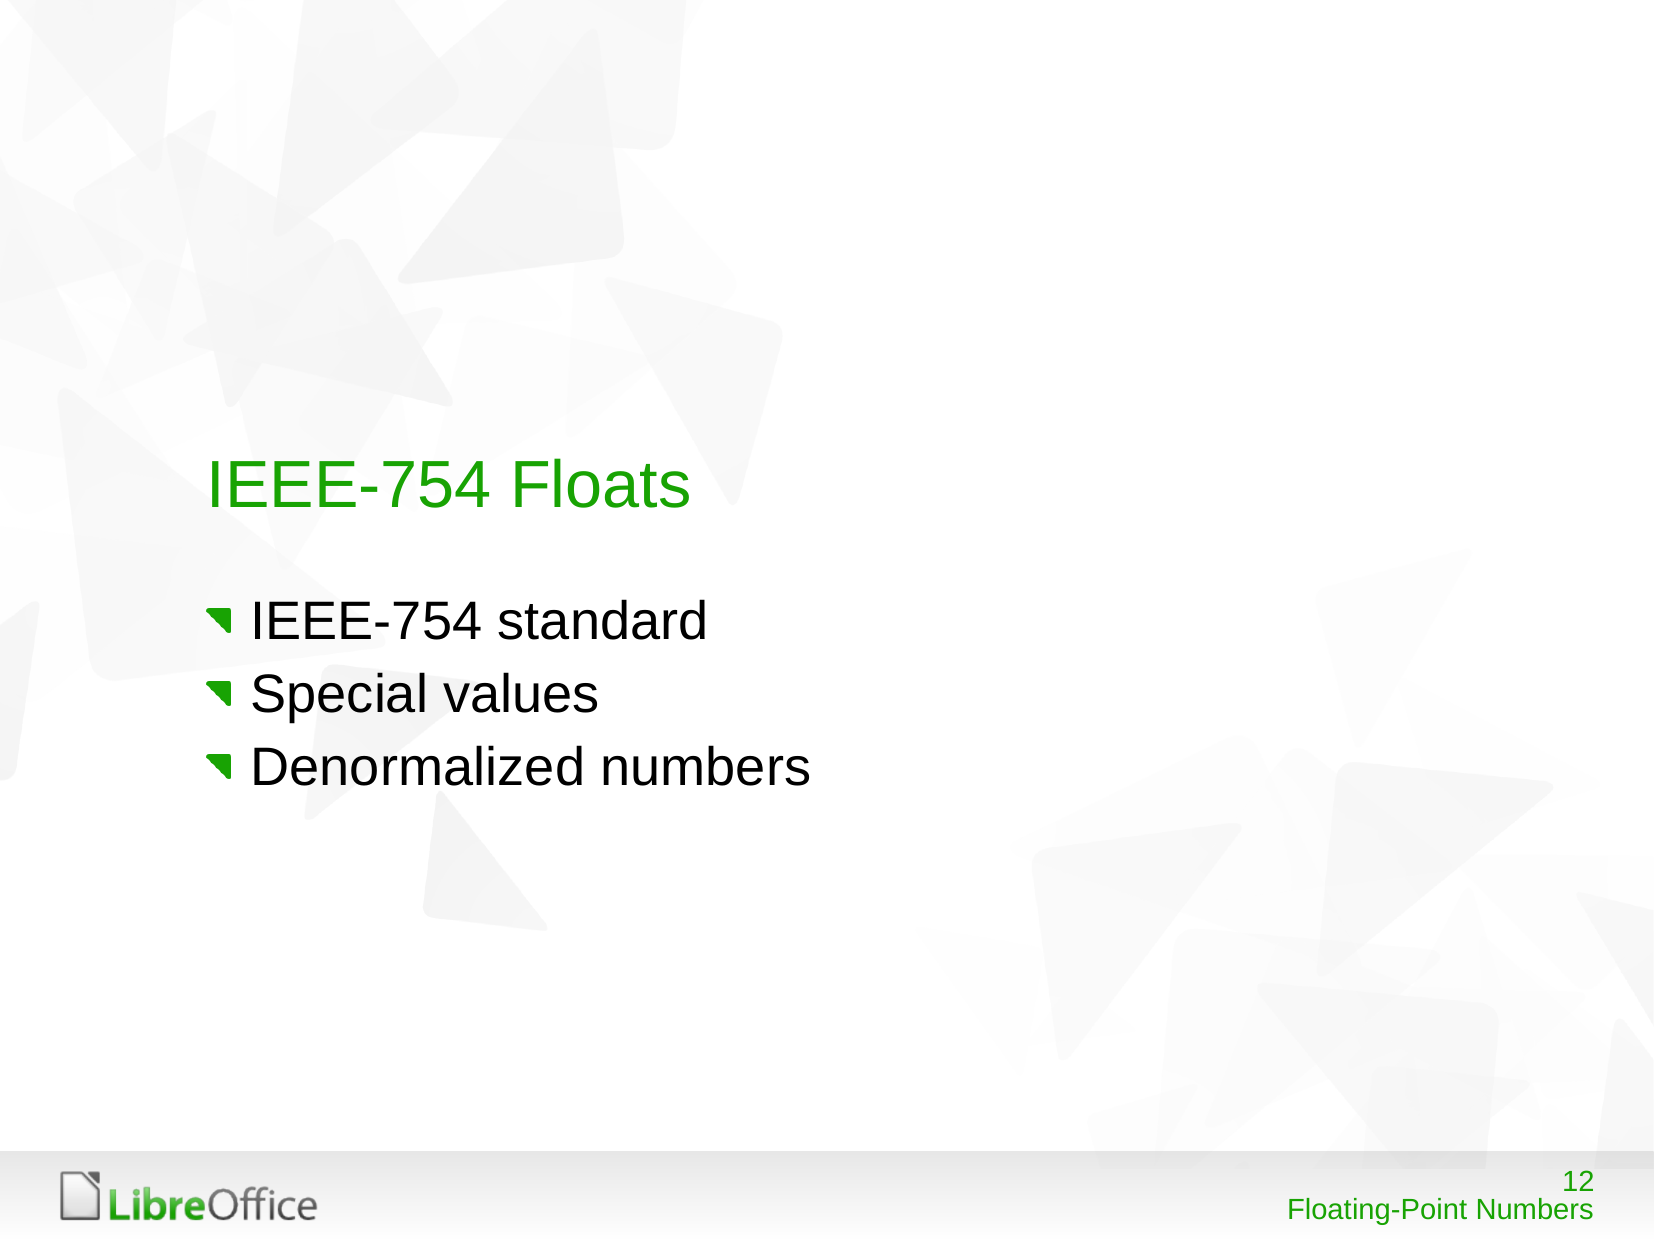

# IEEE-754 Floats
IEEE-754 standard
Special values
Denormalized numbers
12
Floating-Point Numbers